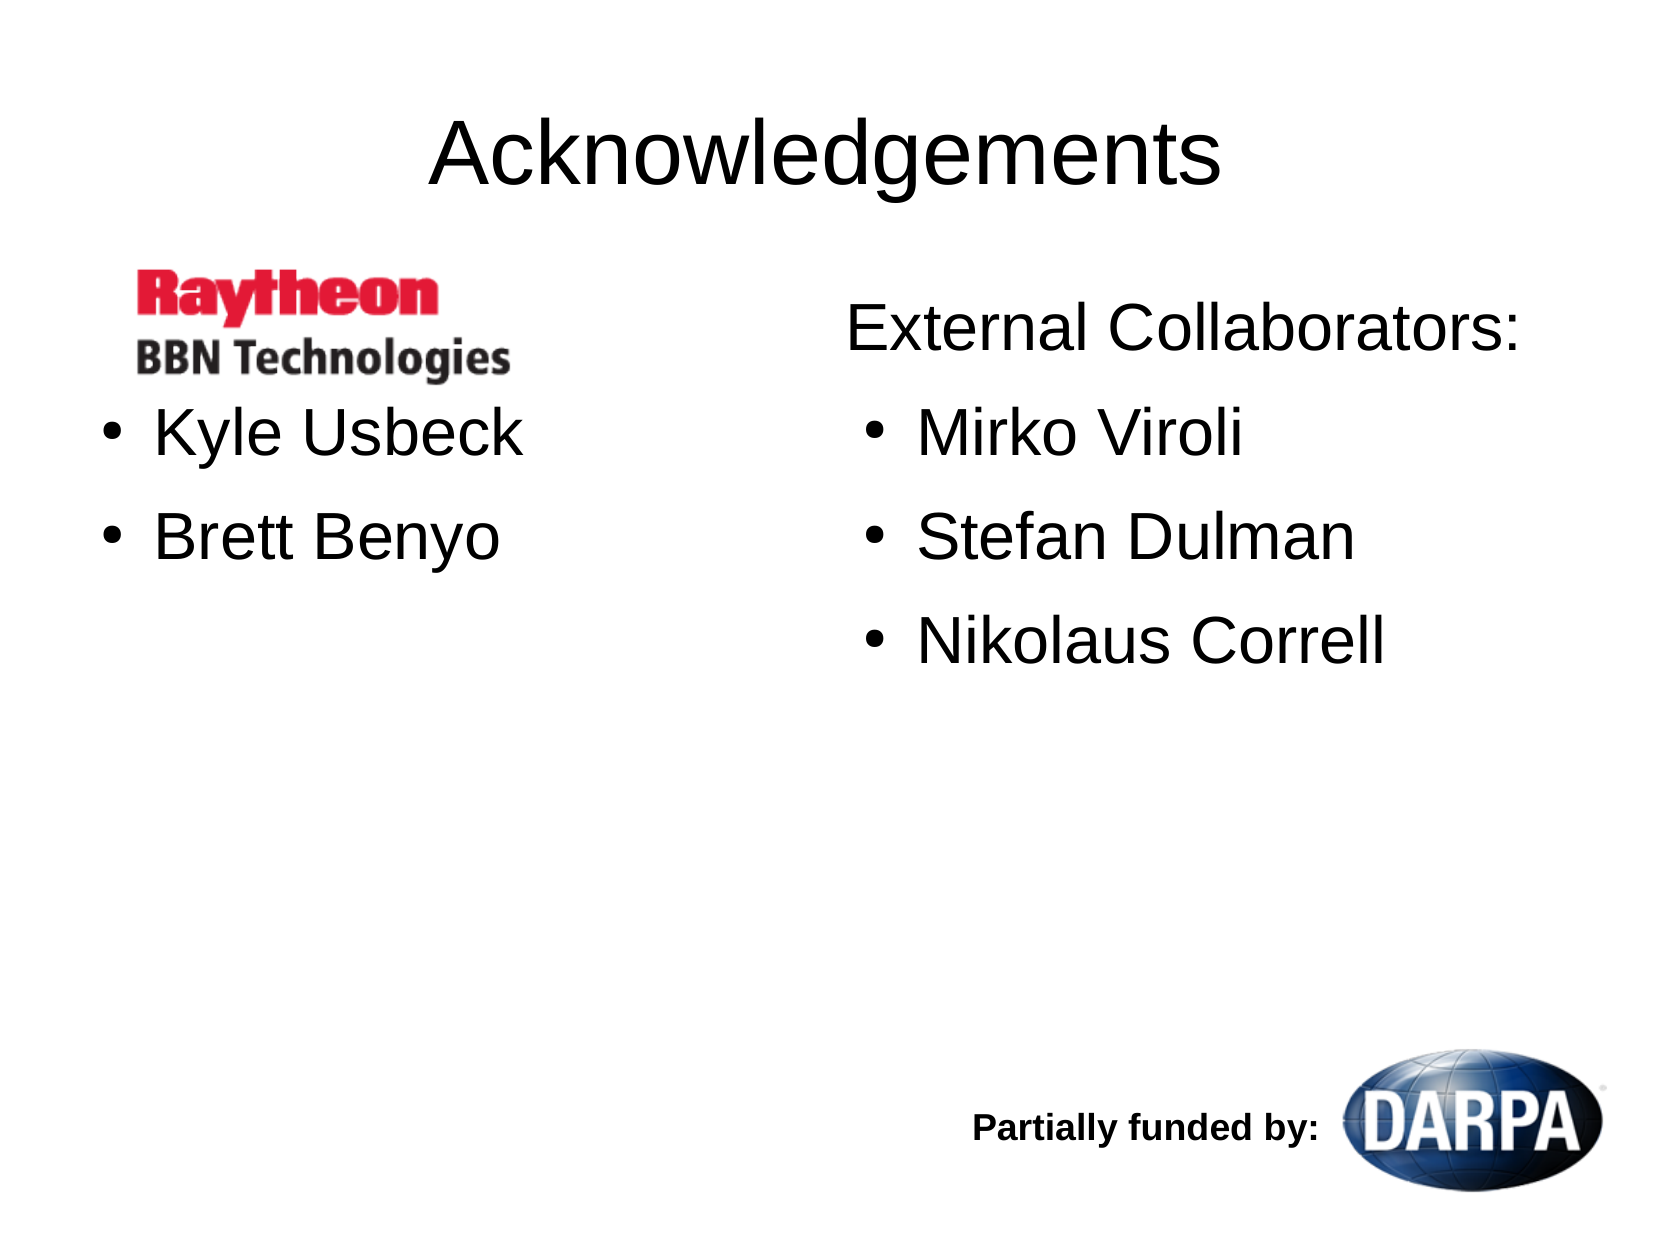

# Acknowledgements
External Collaborators:
Mirko Viroli
Stefan Dulman
Nikolaus Correll
Kyle Usbeck
Brett Benyo
Partially funded by: